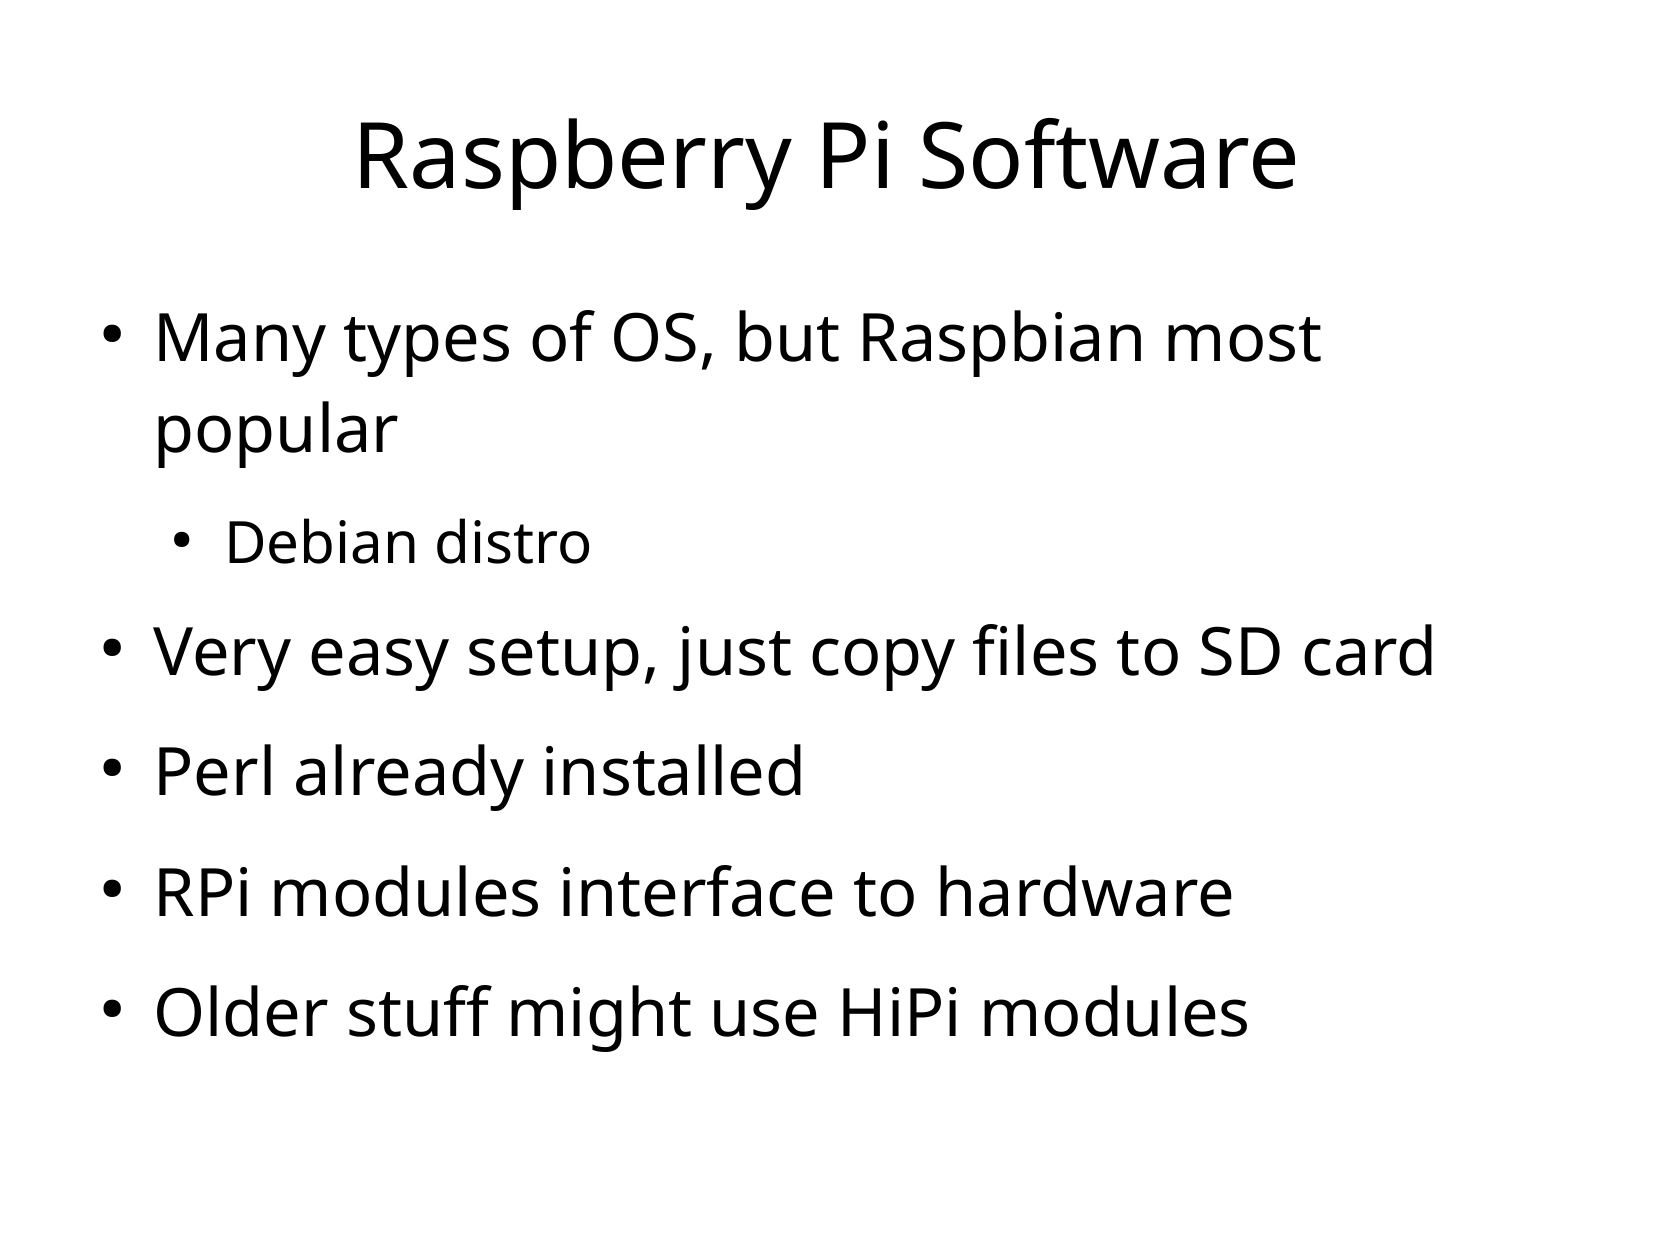

# Raspberry Pi Software
Many types of OS, but Raspbian most popular
Debian distro
Very easy setup, just copy files to SD card
Perl already installed
RPi modules interface to hardware
Older stuff might use HiPi modules